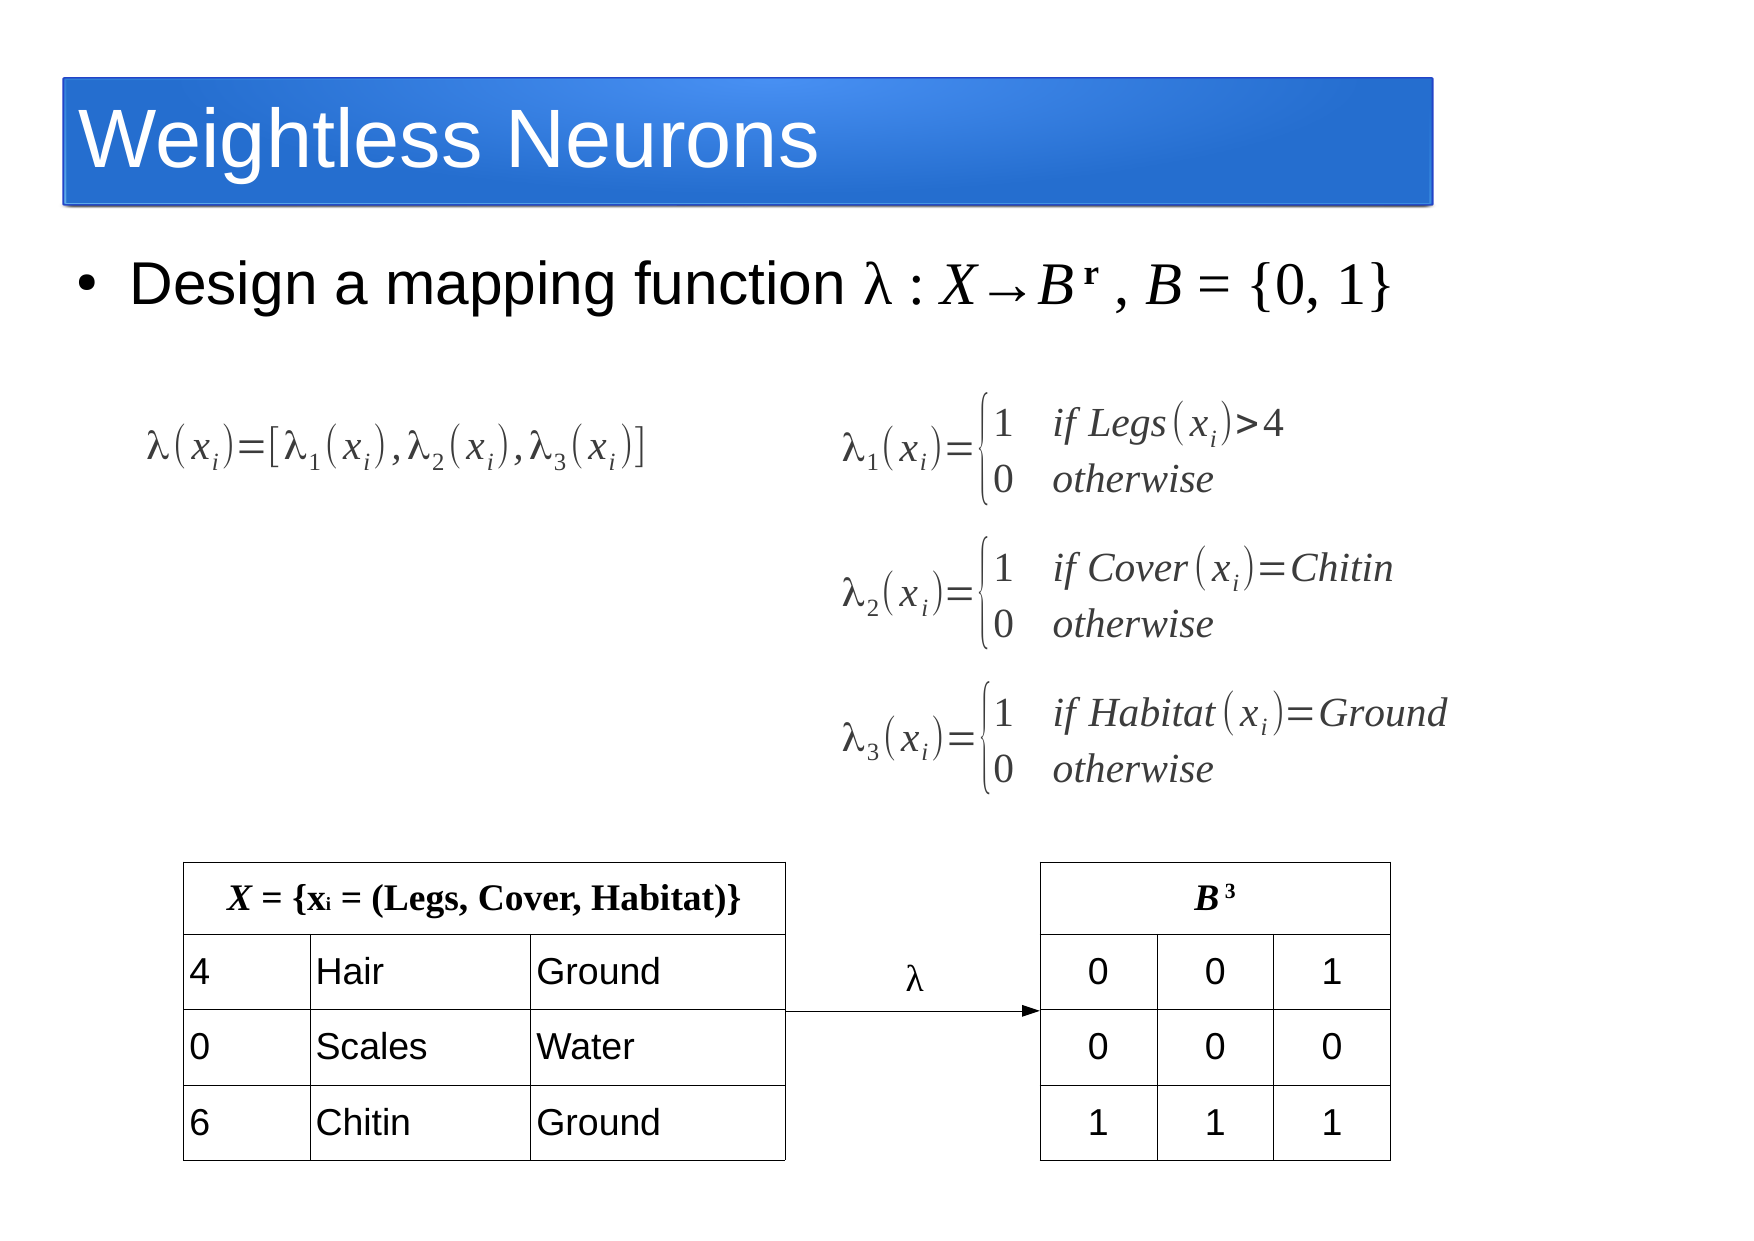

# Weightless Neurons
Design a mapping function λ : X→B r , B = {0, 1}
| X = {xi = (Legs, Cover, Habitat)} | | |
| --- | --- | --- |
| 4 | Hair | Ground |
| 0 | Scales | Water |
| 6 | Chitin | Ground |
| B 3 | | |
| --- | --- | --- |
| 0 | 0 | 1 |
| 0 | 0 | 0 |
| 1 | 1 | 1 |
λ